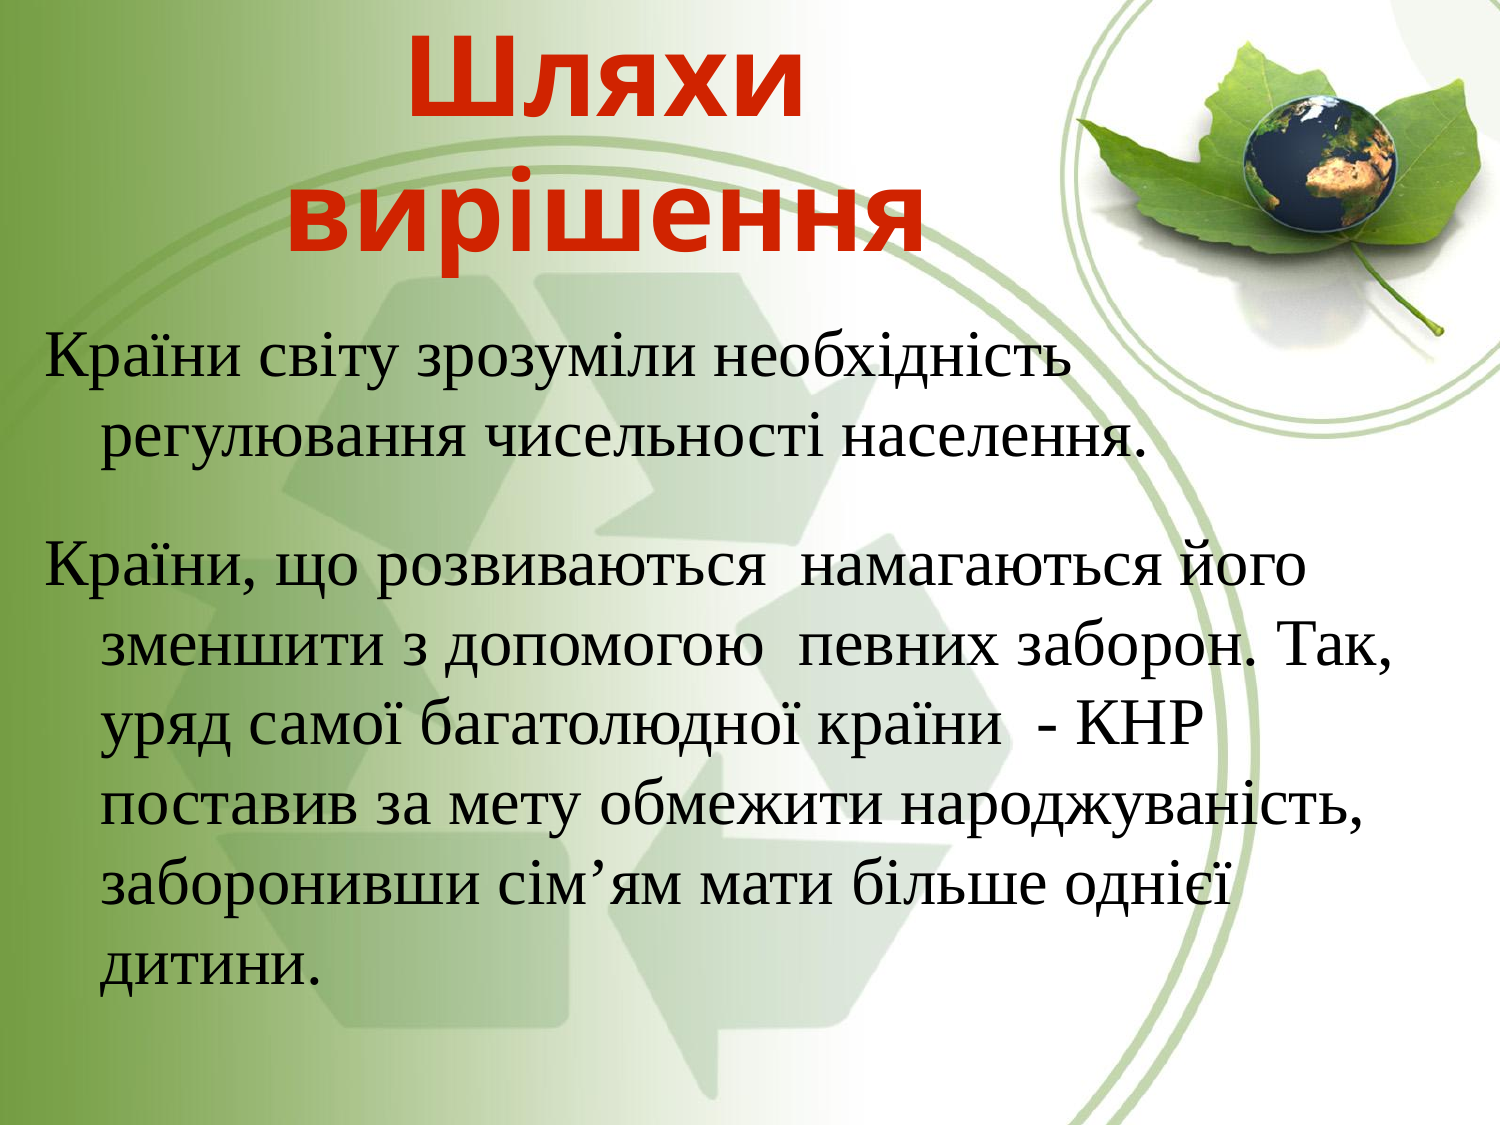

# Шляхи вирішення
Країни світу зрозуміли необхідність регулювання чисельності населення.
Країни, що розвиваються намагаються його зменшити з допомогою певних заборон. Так, уряд самої багатолюдної країни - КНР поставив за мету обмежити народжуваність, заборонивши сім’ям мати більше однієї дитини.